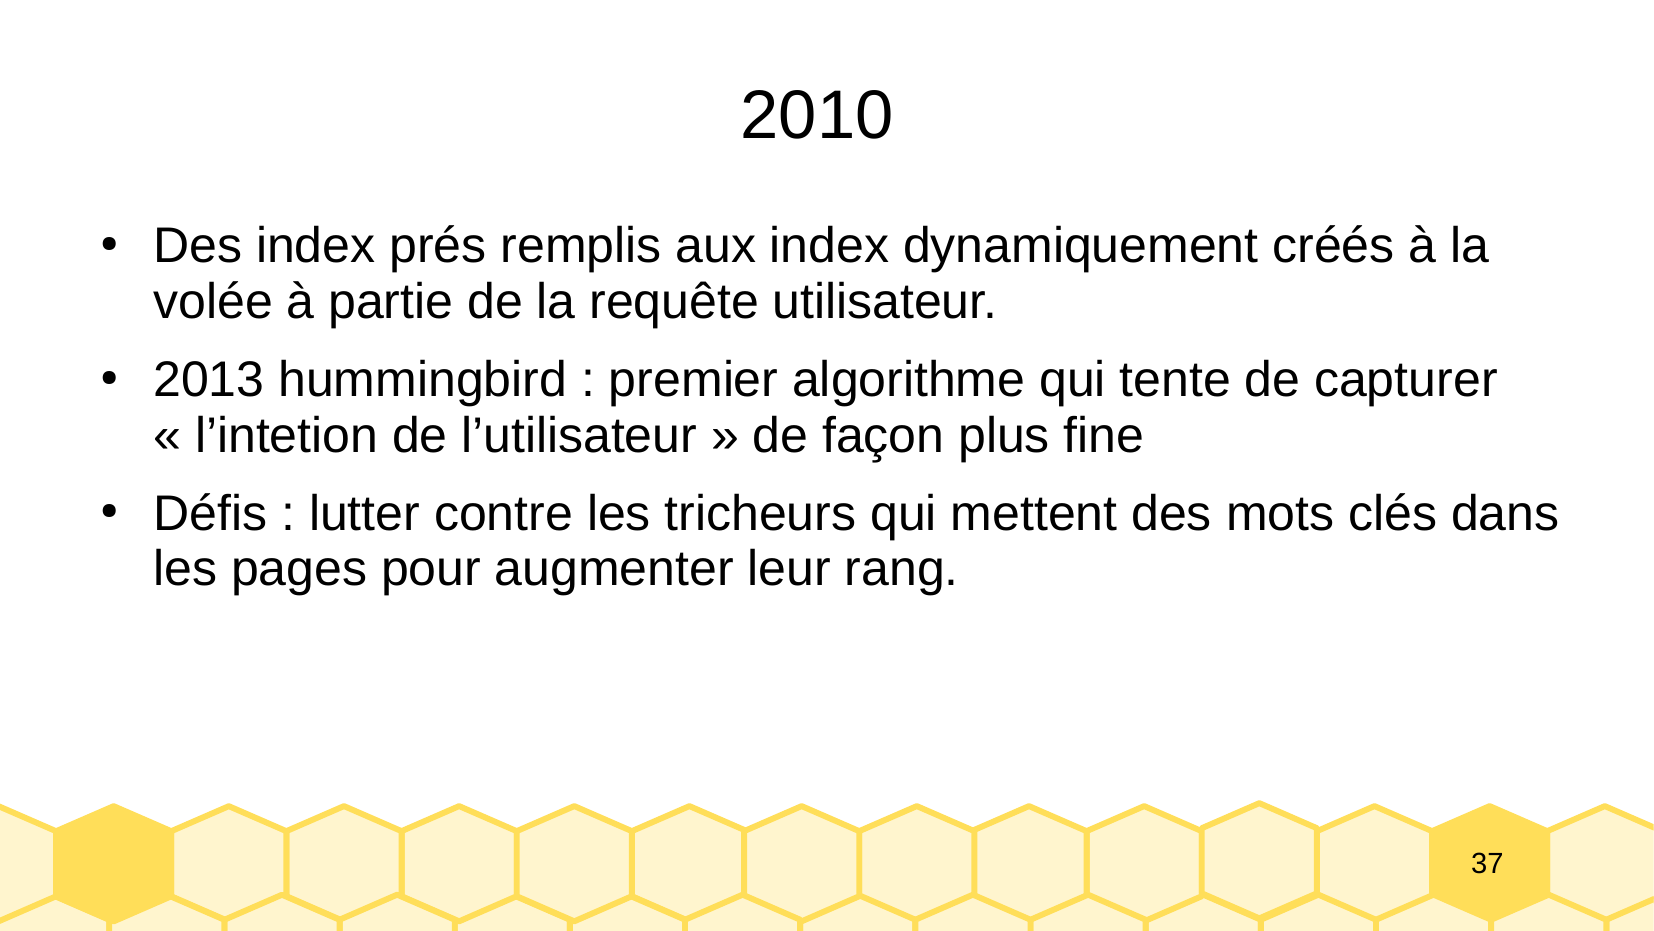

# 2010
Des index prés remplis aux index dynamiquement créés à la volée à partie de la requête utilisateur.
2013 hummingbird : premier algorithme qui tente de capturer « l’intetion de l’utilisateur » de façon plus fine
Défis : lutter contre les tricheurs qui mettent des mots clés dans les pages pour augmenter leur rang.